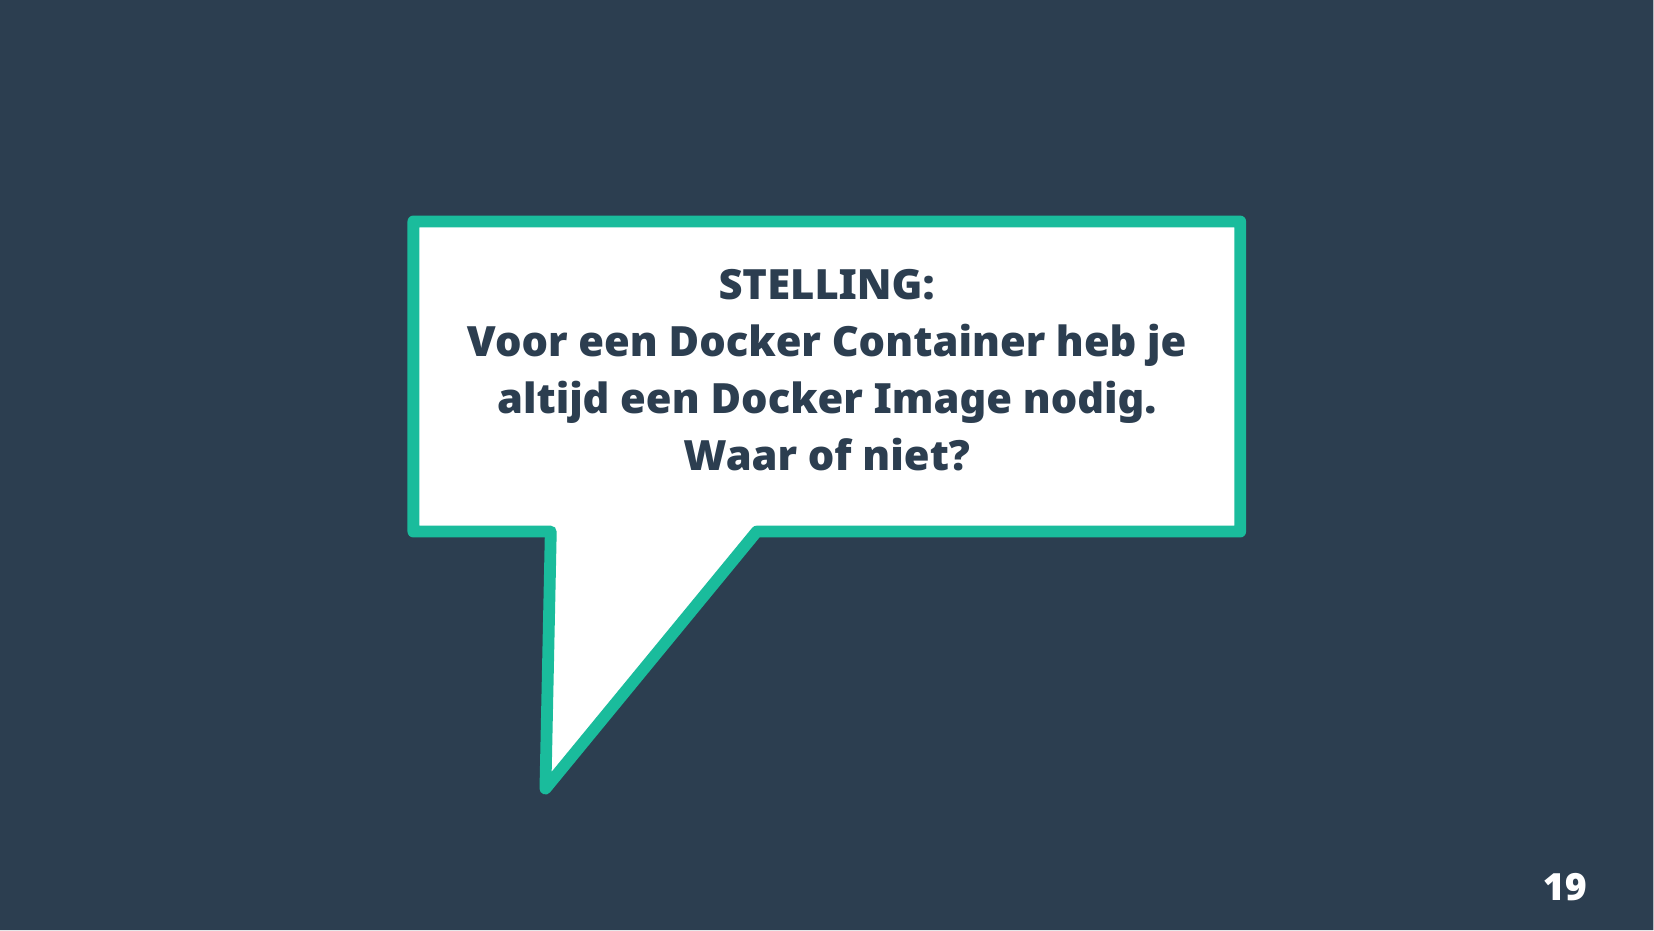

# STELLING: Voor een Docker Container heb je altijd een Docker Image nodig. Waar of niet?
19